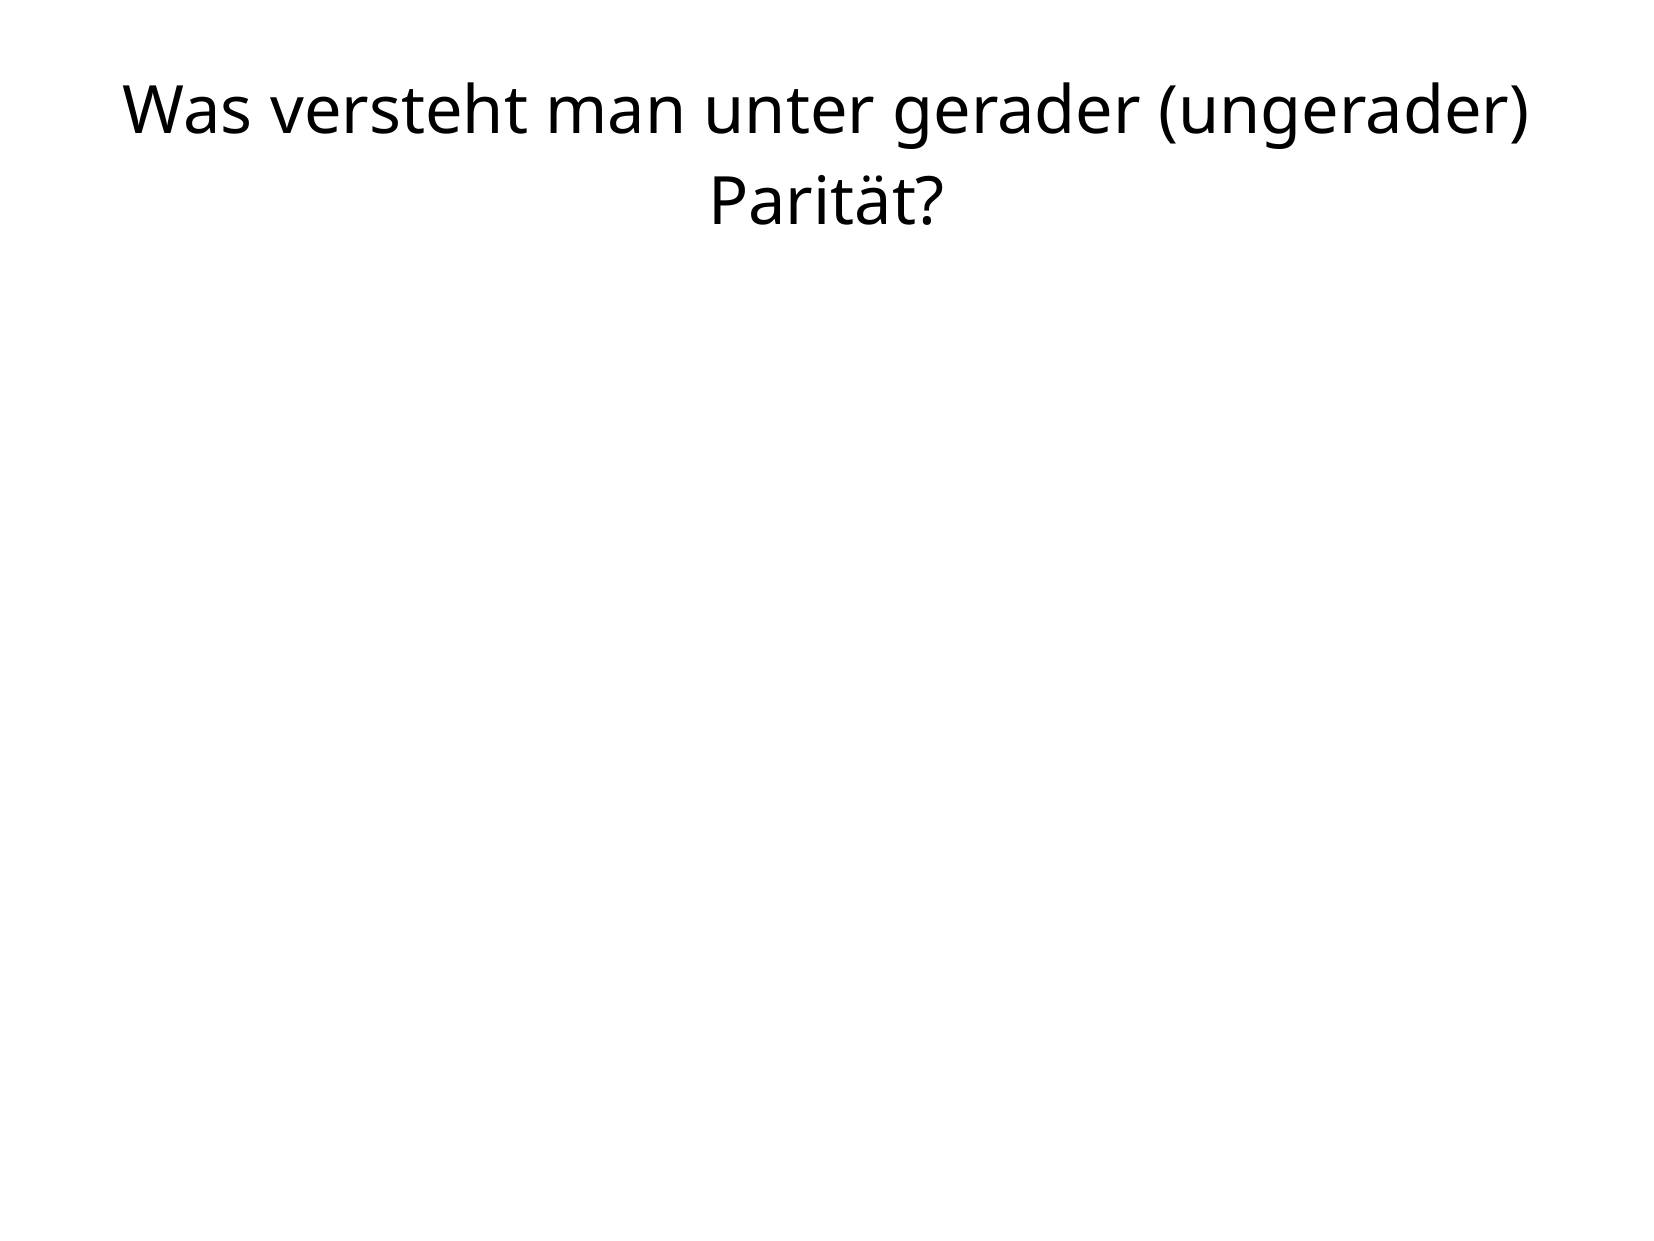

# Was versteht man unter gerader (ungerader) Parität?